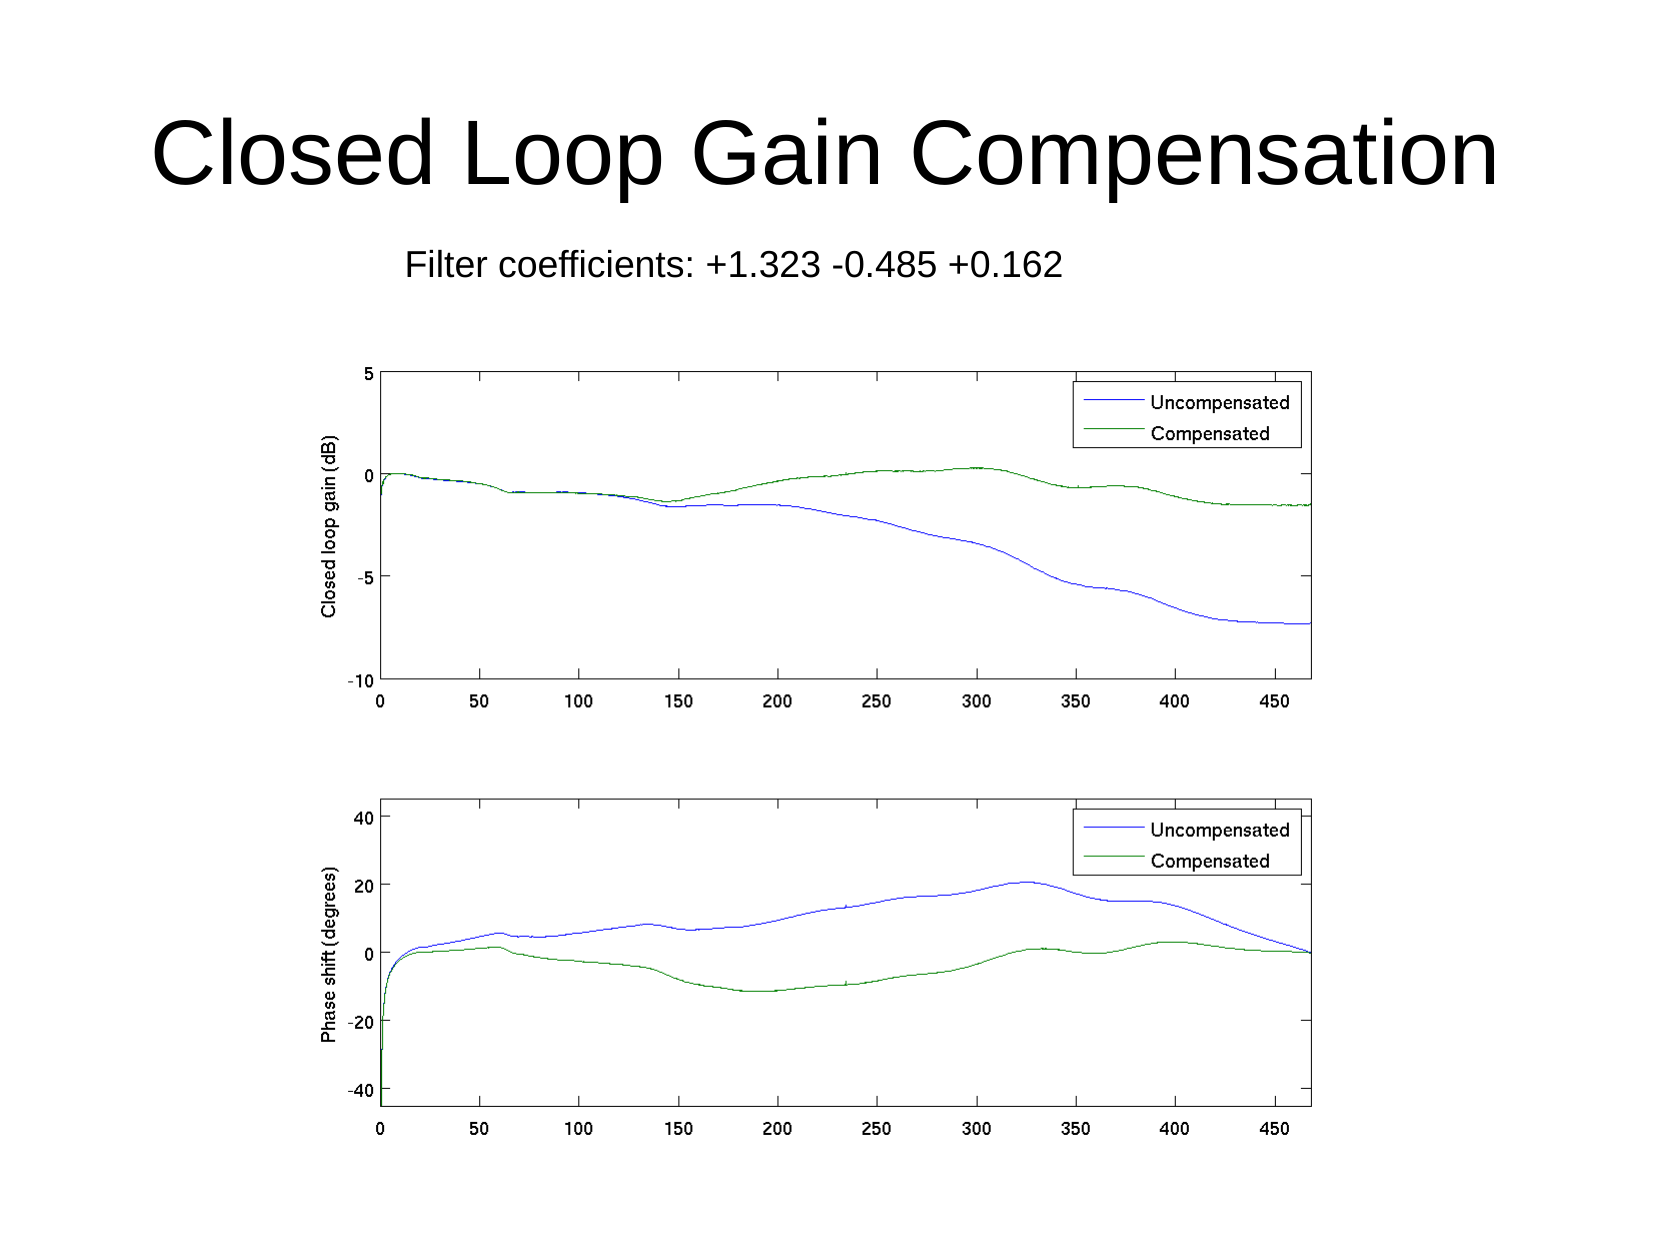

# Closed Loop Gain Compensation
Filter coefficients: +1.323 -0.485 +0.162